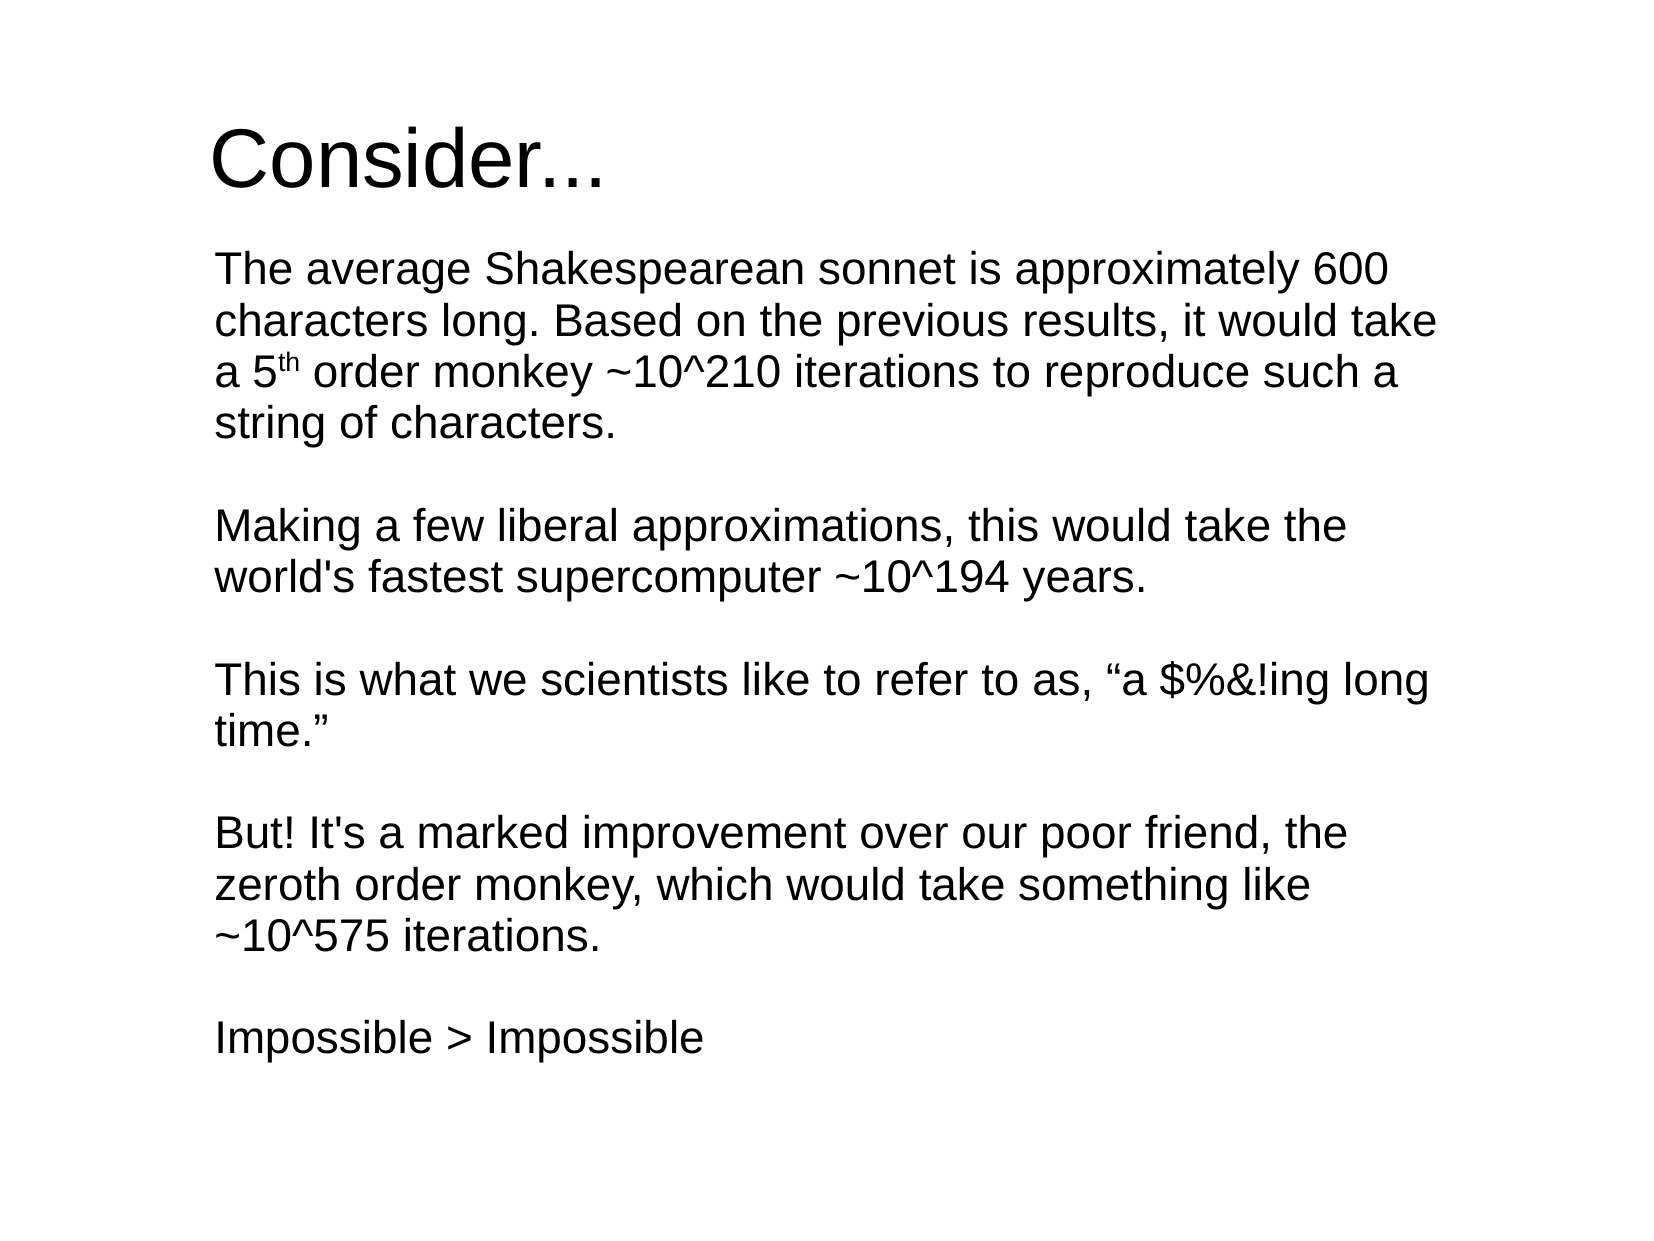

Consider...
The average Shakespearean sonnet is approximately 600 characters long. Based on the previous results, it would take a 5th order monkey ~10^210 iterations to reproduce such a string of characters.
Making a few liberal approximations, this would take the world's fastest supercomputer ~10^194 years.
This is what we scientists like to refer to as, “a $%&!ing long time.”
But! It's a marked improvement over our poor friend, the zeroth order monkey, which would take something like ~10^575 iterations.
Impossible > Impossible